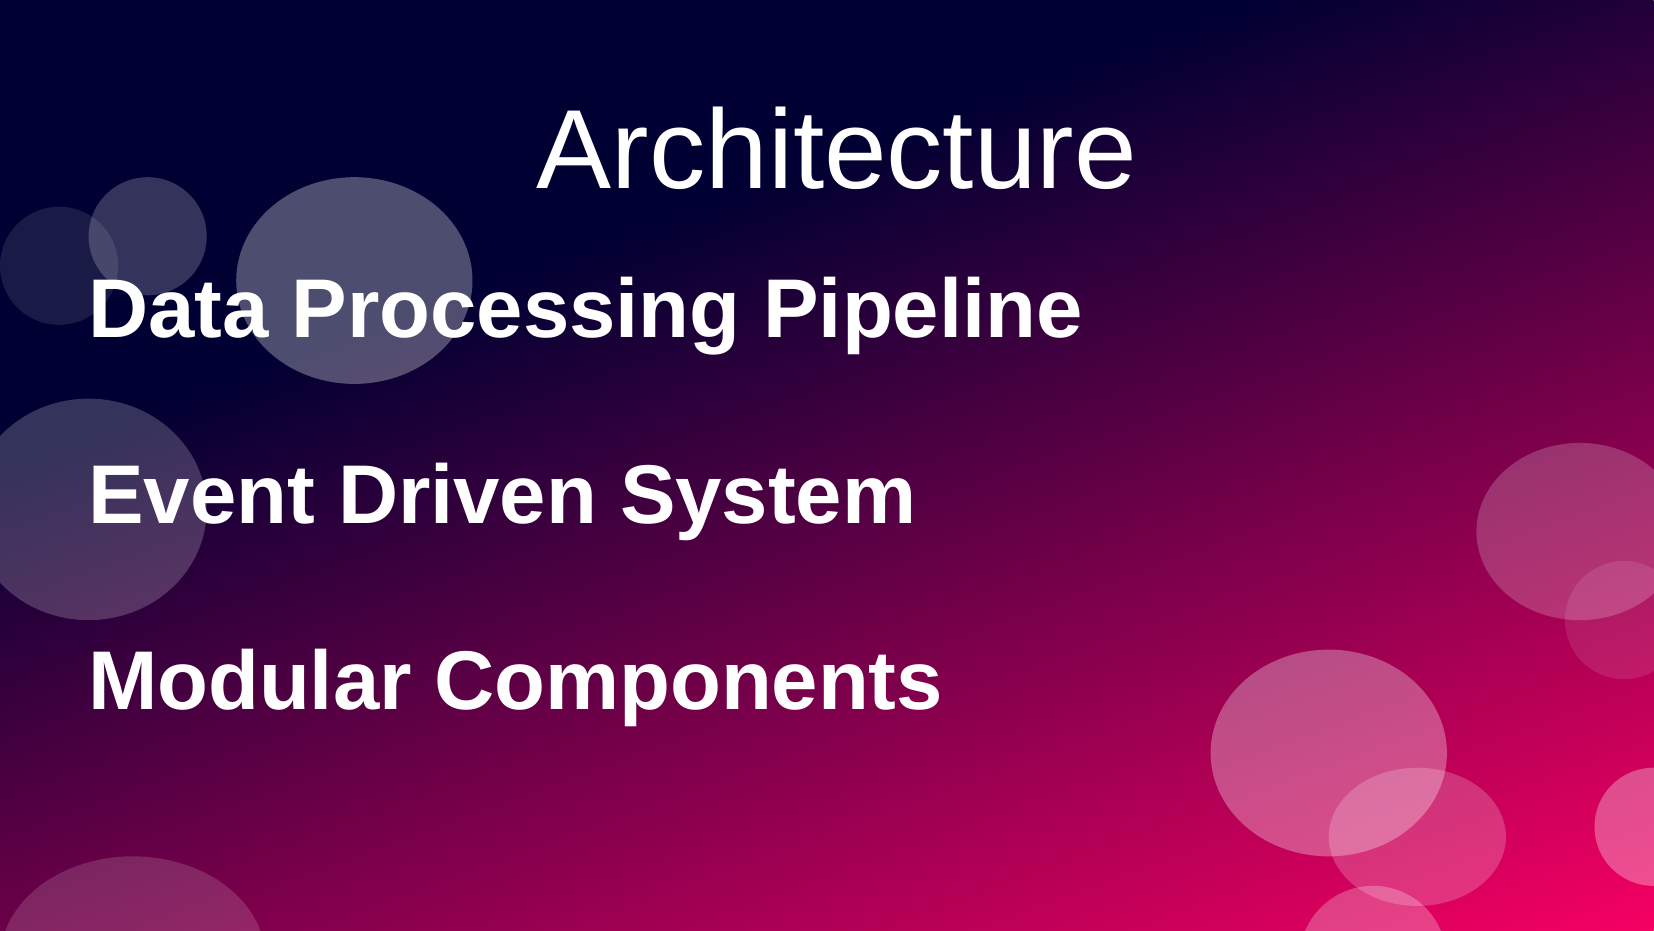

# Architecture
Data Processing Pipeline
Event Driven System
Modular Components